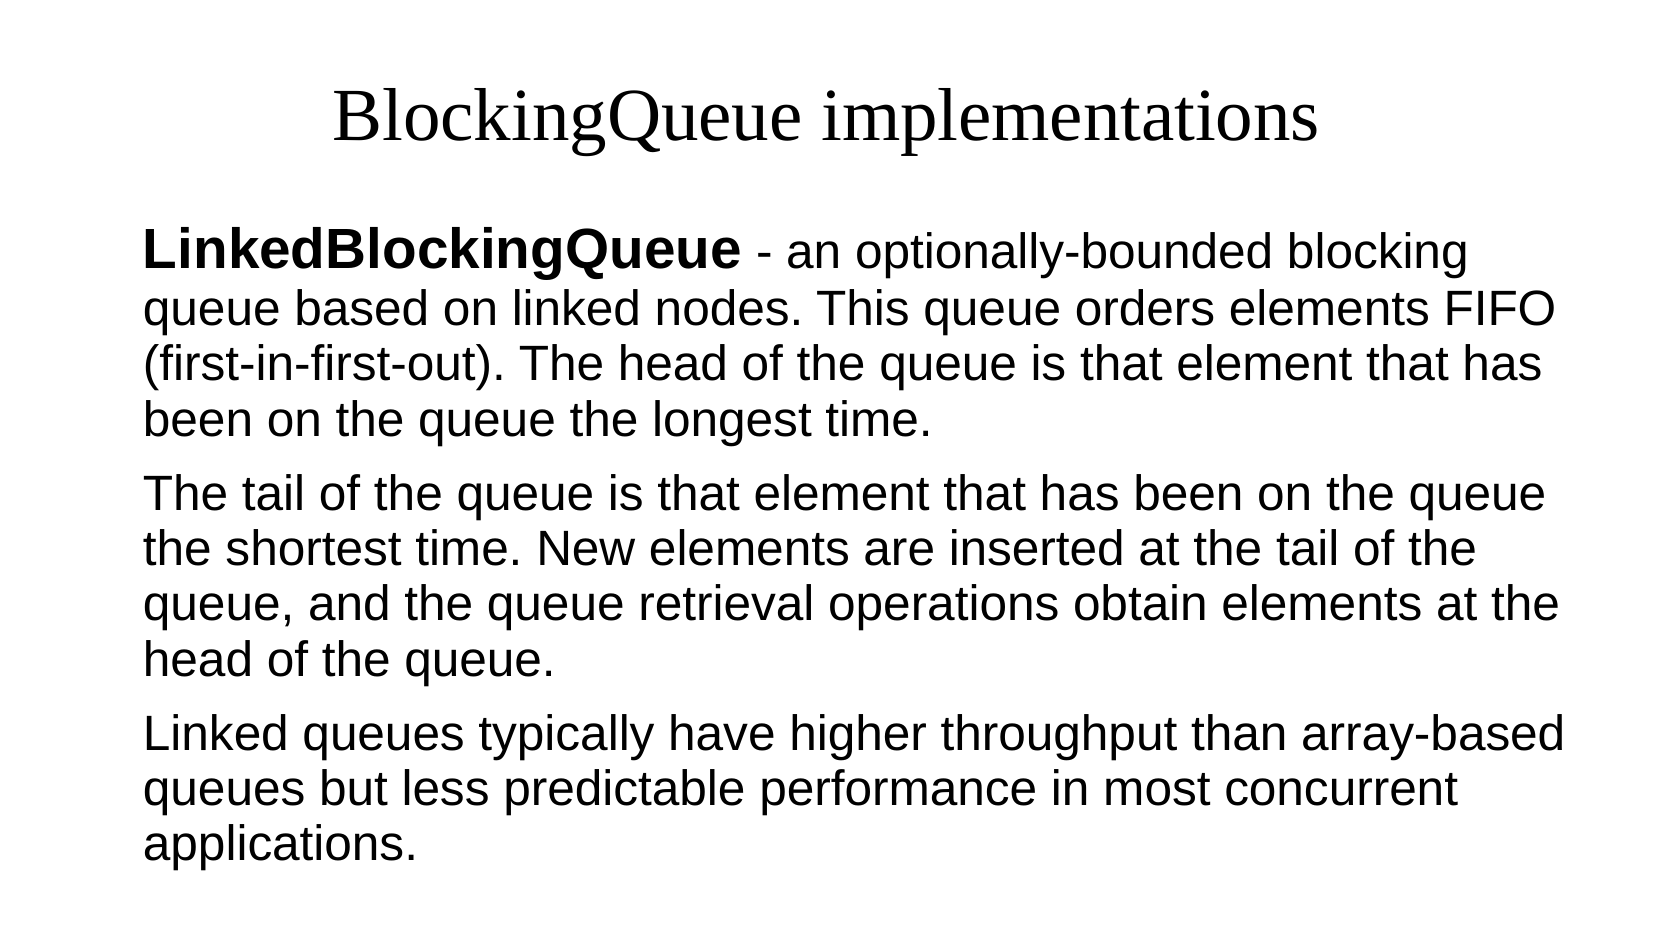

# BlockingQueue implementations
LinkedBlockingQueue - an optionally-bounded blocking queue based on linked nodes. This queue orders elements FIFO (first-in-first-out). The head of the queue is that element that has been on the queue the longest time.
The tail of the queue is that element that has been on the queue the shortest time. New elements are inserted at the tail of the queue, and the queue retrieval operations obtain elements at the head of the queue.
Linked queues typically have higher throughput than array-based queues but less predictable performance in most concurrent applications.